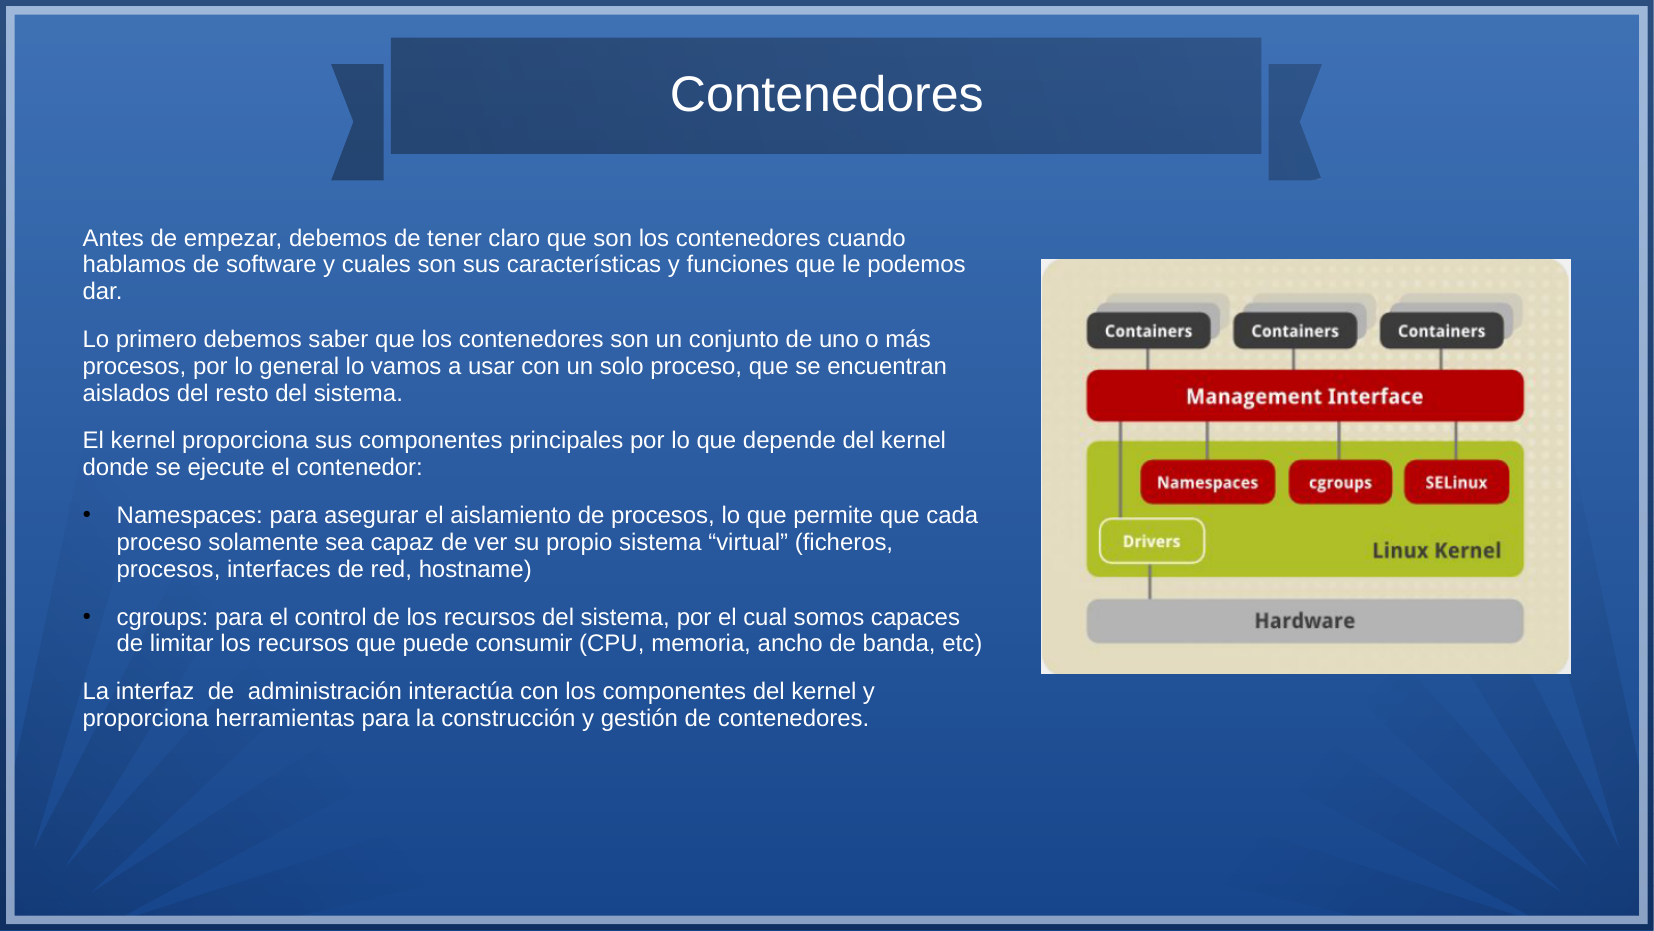

# Contenedores
Antes de empezar, debemos de tener claro que son los contenedores cuando hablamos de software y cuales son sus características y funciones que le podemos dar.
Lo primero debemos saber que los contenedores son un conjunto de uno o más procesos, por lo general lo vamos a usar con un solo proceso, que se encuentran aislados del resto del sistema.
El kernel proporciona sus componentes principales por lo que depende del kernel donde se ejecute el contenedor:
Namespaces: para asegurar el aislamiento de procesos, lo que permite que cada proceso solamente sea capaz de ver su propio sistema “virtual” (ficheros, procesos, interfaces de red, hostname)
cgroups: para el control de los recursos del sistema, por el cual somos capaces de limitar los recursos que puede consumir (CPU, memoria, ancho de banda, etc)
La interfaz de administración interactúa con los componentes del kernel y proporciona herramientas para la construcción y gestión de contenedores.